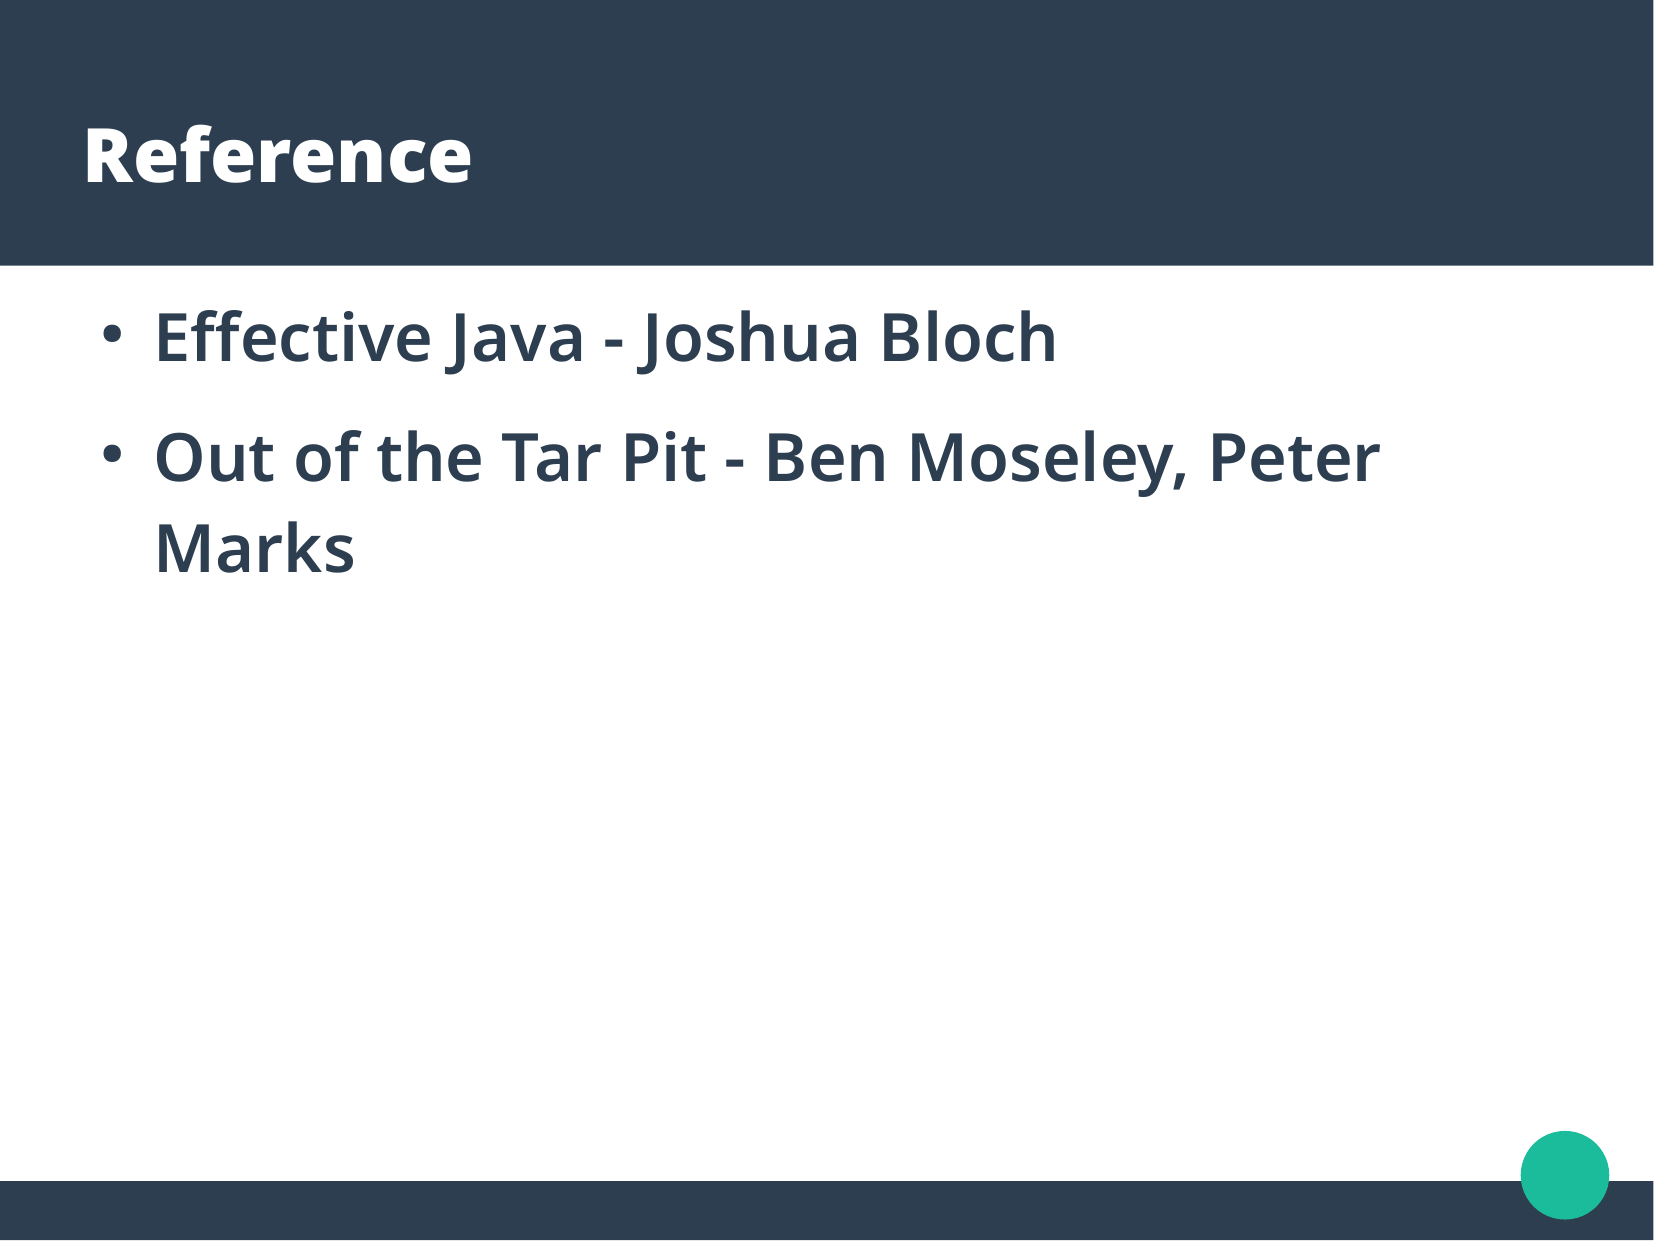

# Reference
Effective Java - Joshua Bloch
Out of the Tar Pit - Ben Moseley, Peter Marks